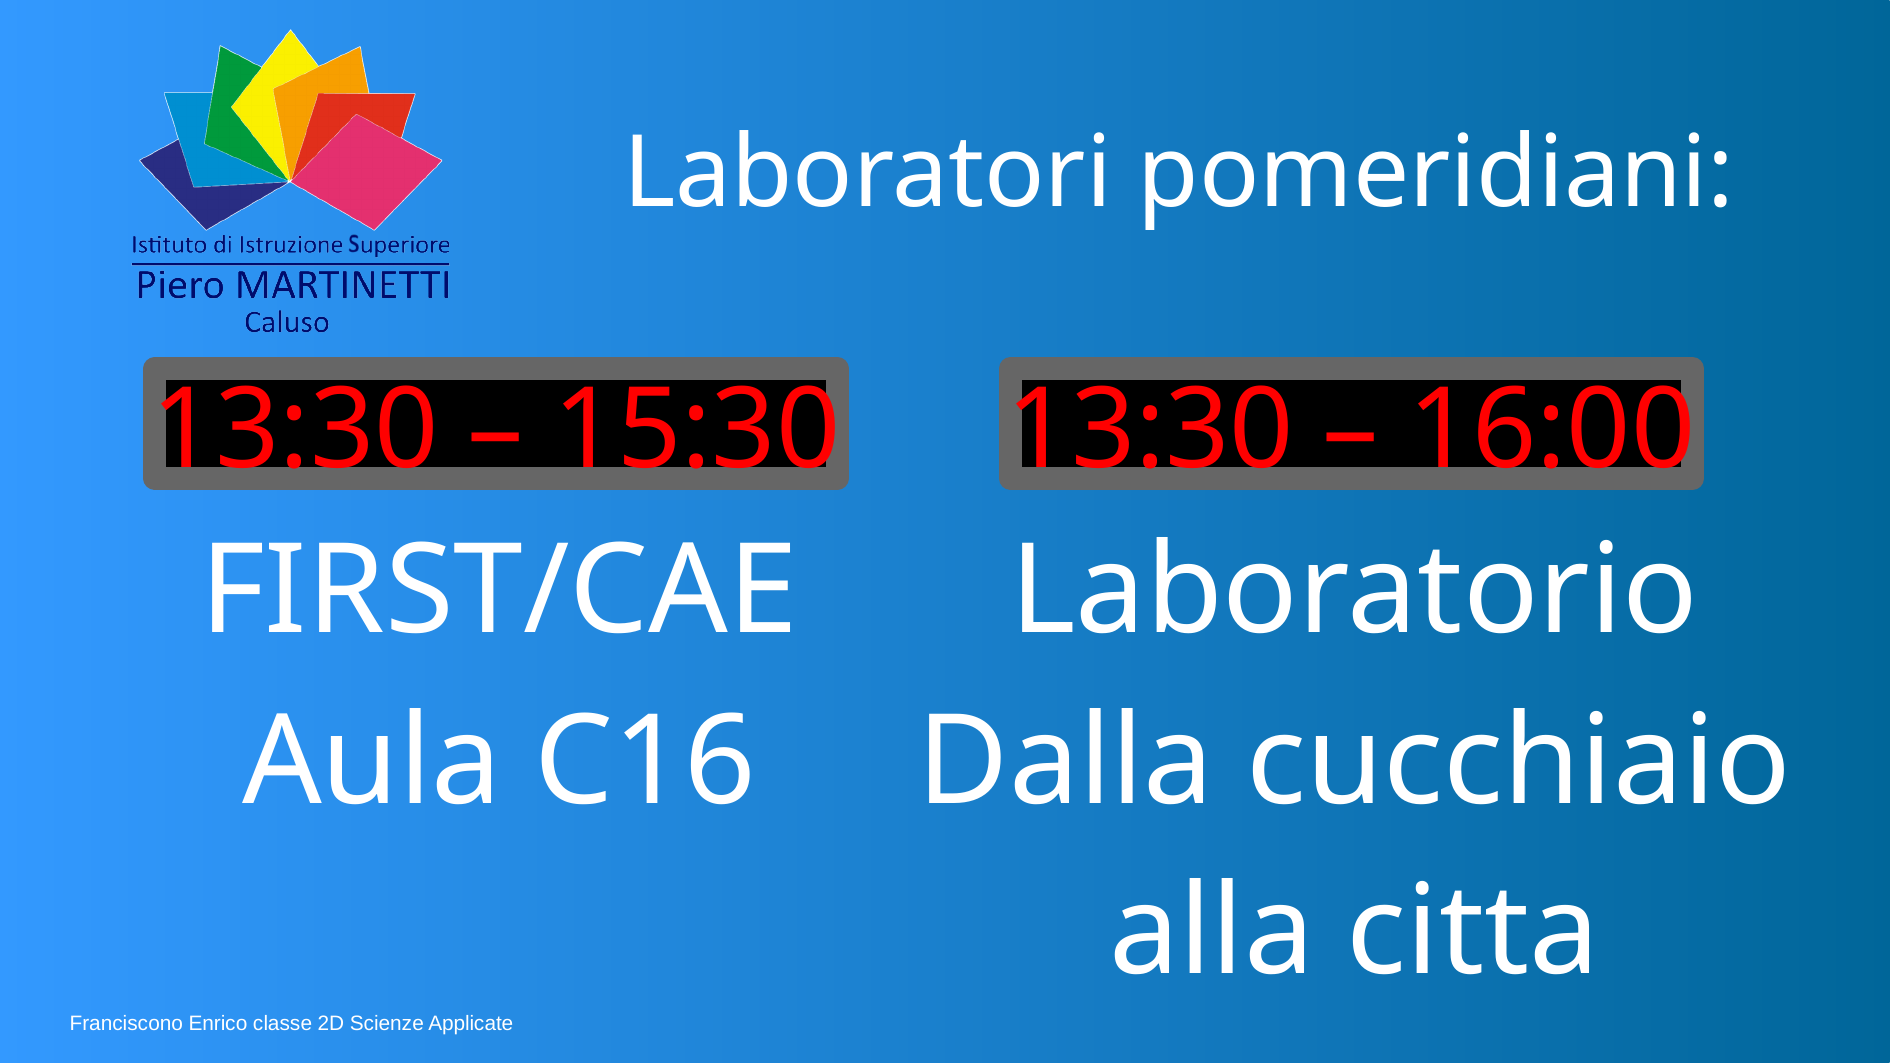

Laboratori pomeridiani:
13:30 – 15:30
13:30 – 16:00
FIRST/CAE
Aula C16
Laboratorio
Dalla cucchiaio
alla citta
Franciscono Enrico classe 2D Scienze Applicate